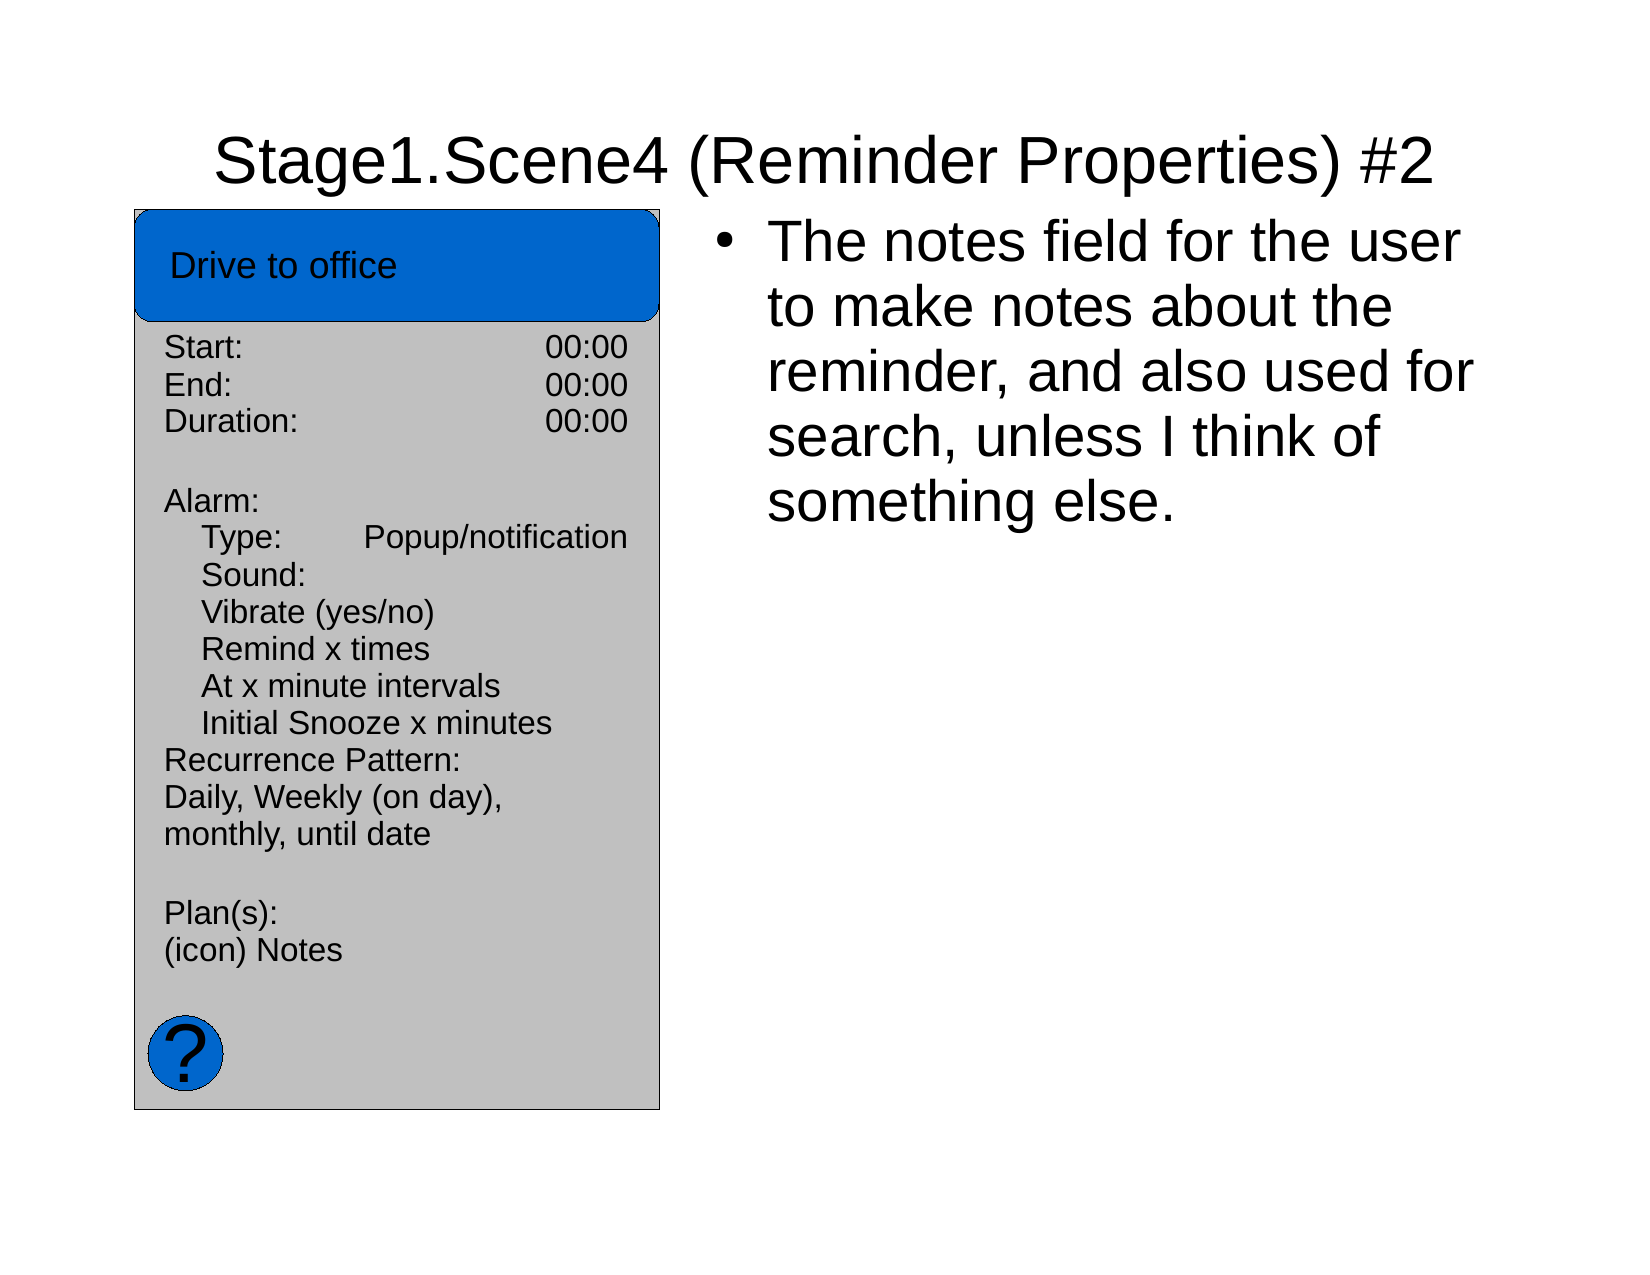

# Stage1.Scene4 (Reminder Properties) #2
The notes field for the user to make notes about the reminder, and also used for search, unless I think of something else.
Drive to office
Start:	00:00
End:	00:00
Duration:	00:00
Alarm:
 Type:	Popup/notification
 Sound:
 Vibrate (yes/no)
 Remind x times
 At x minute intervals
 Initial Snooze x minutes
Recurrence Pattern:
Daily, Weekly (on day), monthly, until date
Plan(s):
(icon) Notes
?